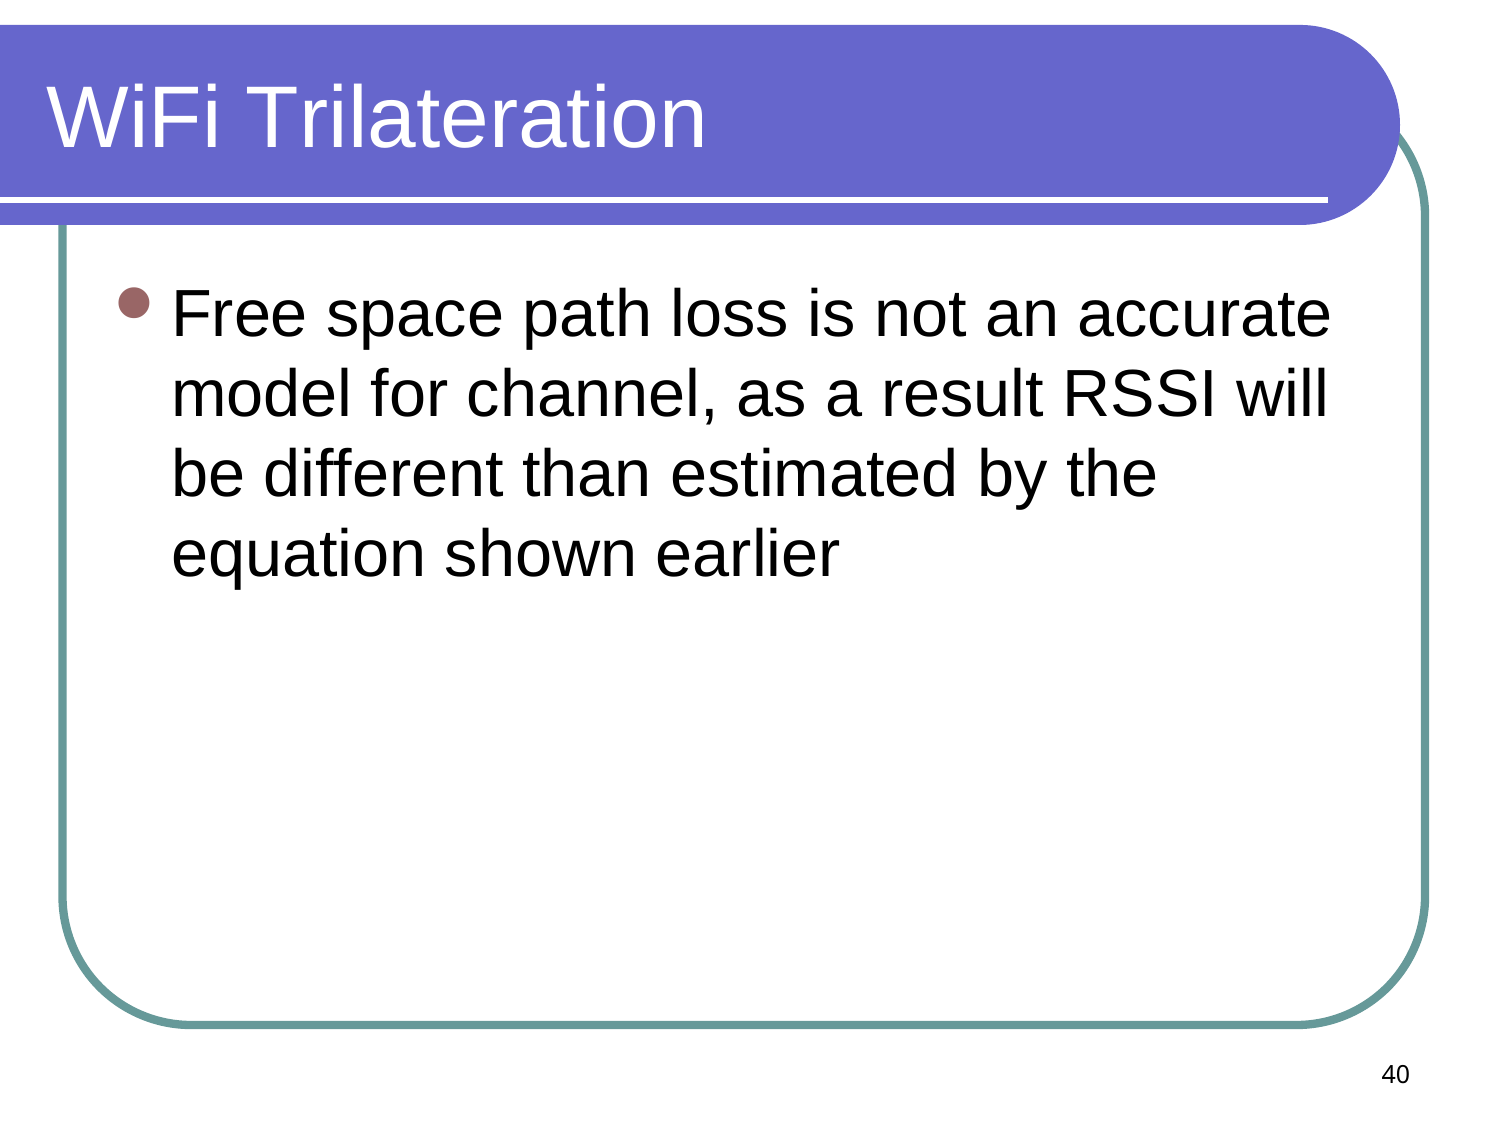

# WiFi Trilateration
Free space path loss is not an accurate model for channel, as a result RSSI will be different than estimated by the equation shown earlier